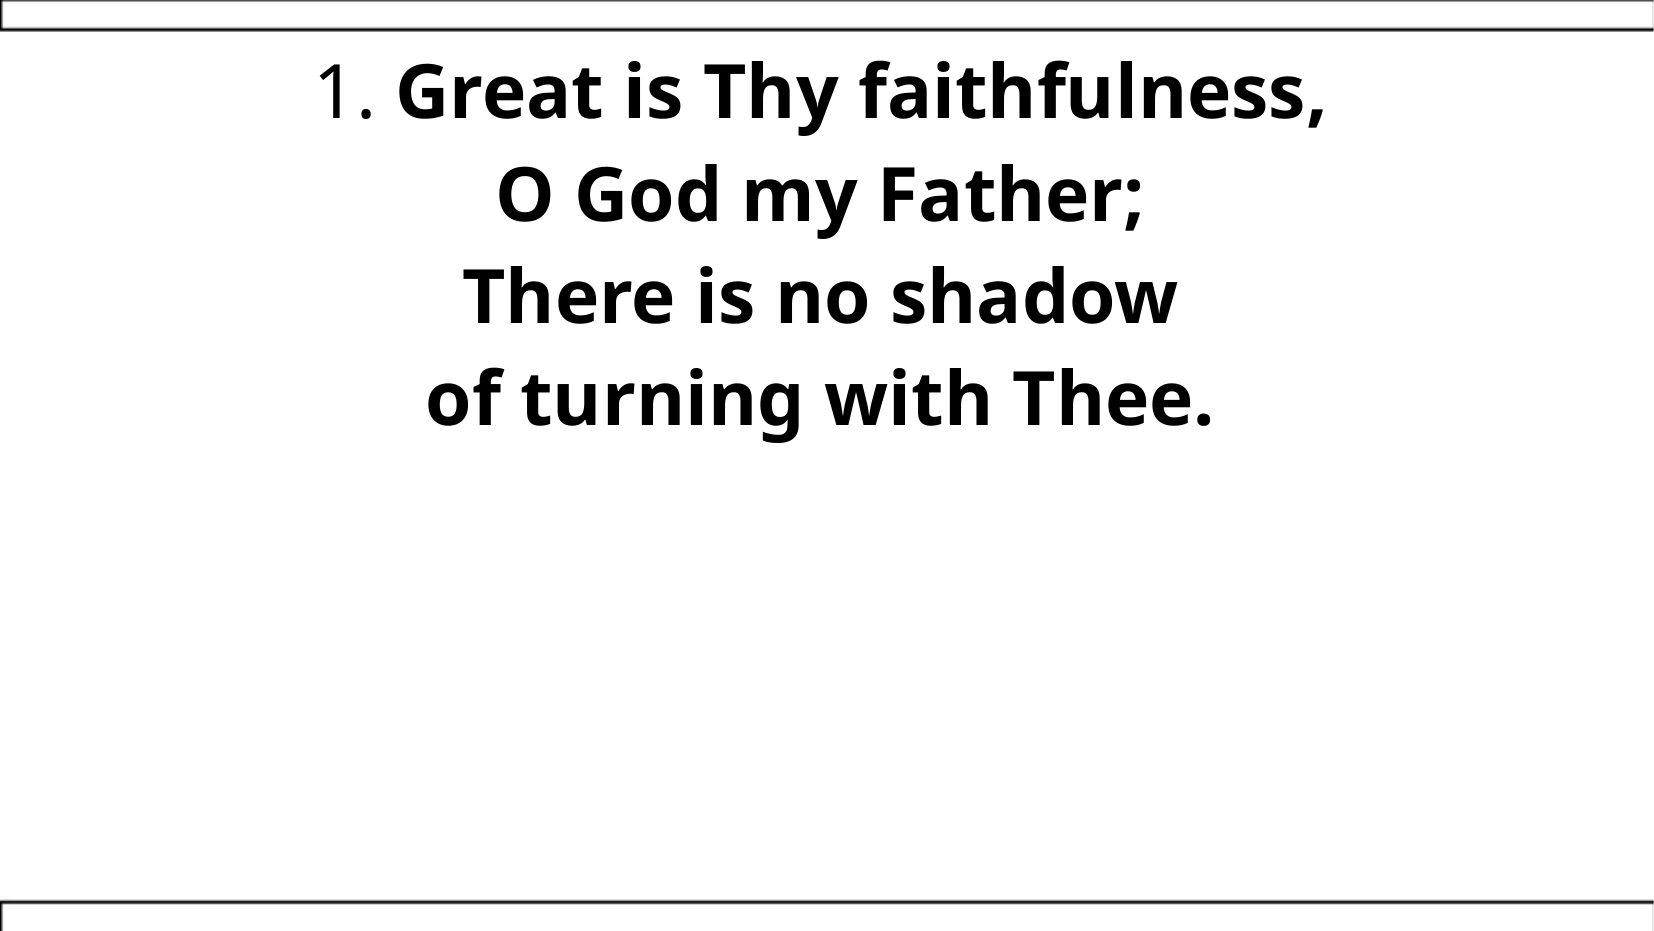

1. Great is Thy faithfulness,
O God my Father;
There is no shadow
of turning with Thee.